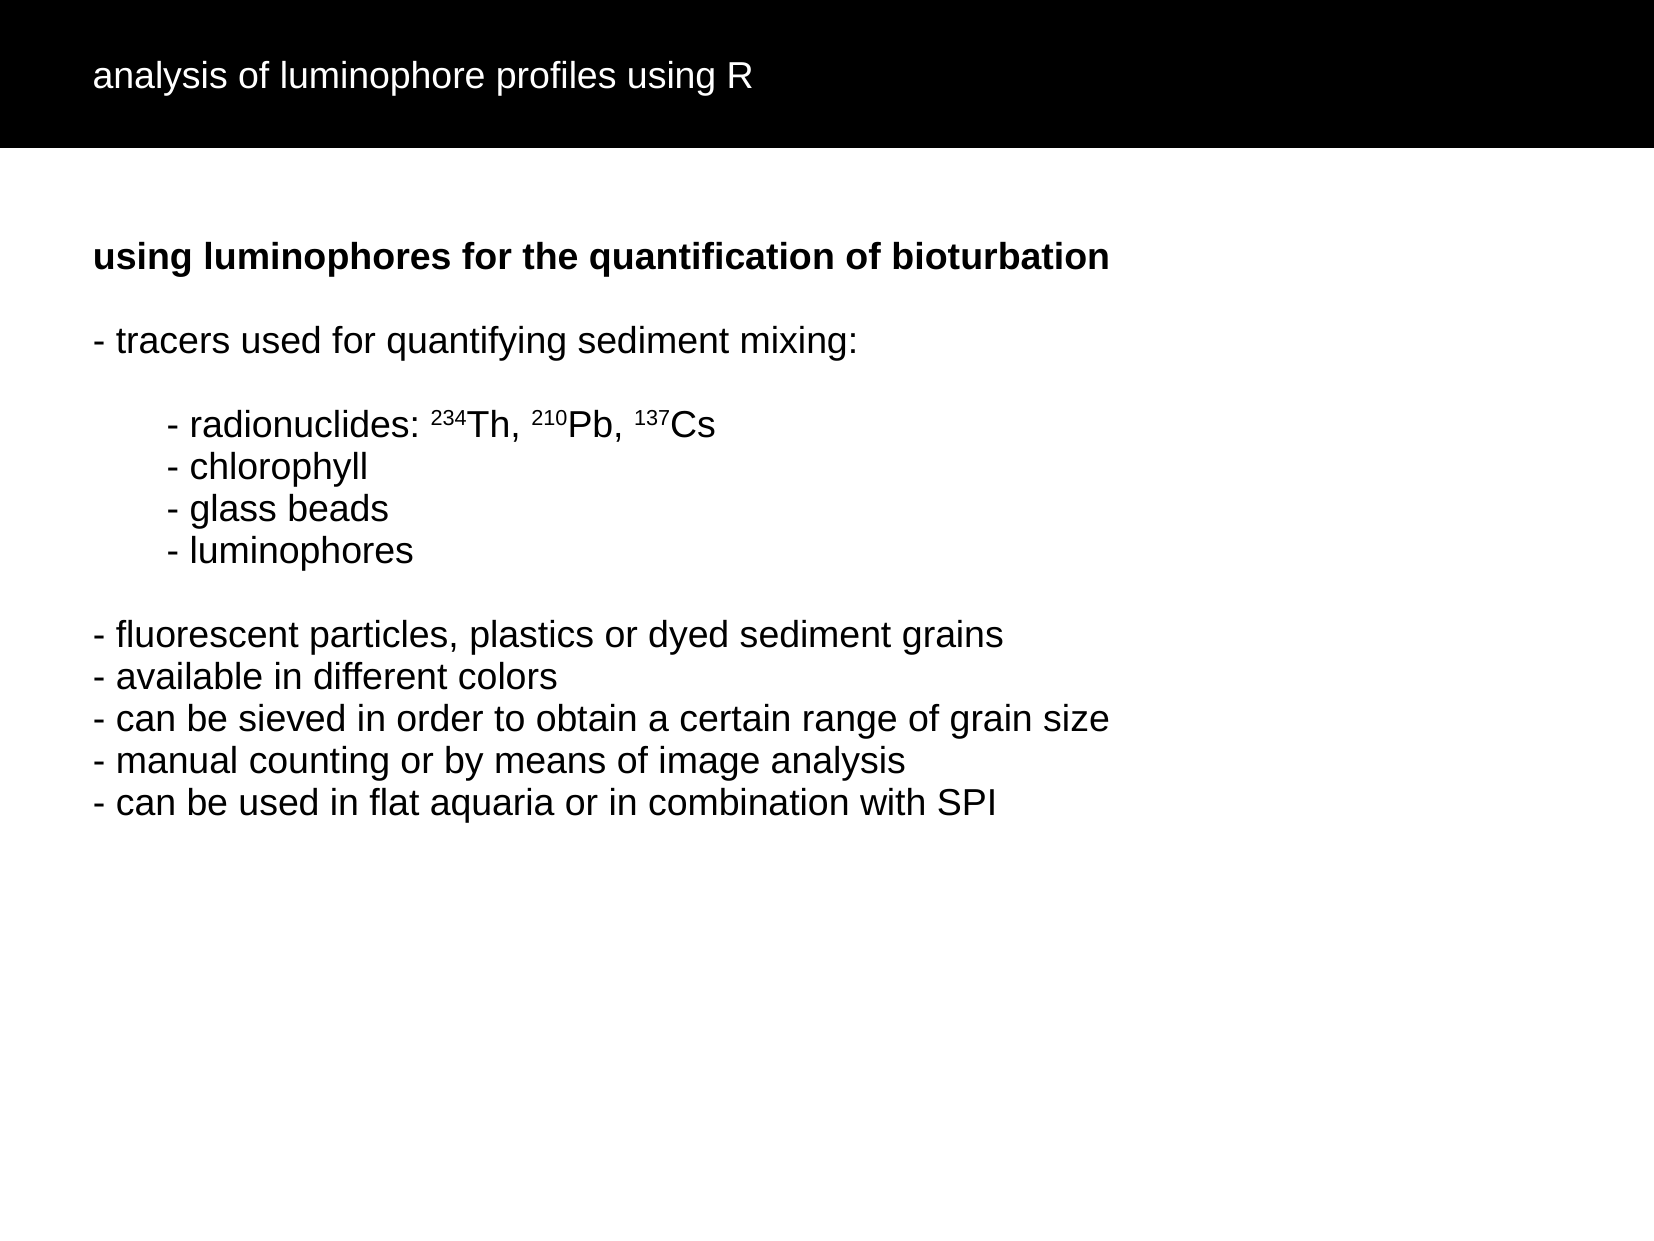

analysis of luminophore profiles using R
using luminophores for the quantification of bioturbation
- tracers used for quantifying sediment mixing:
	- radionuclides: 234Th, 210Pb, 137Cs
	- chlorophyll
	- glass beads
	- luminophores
- fluorescent particles, plastics or dyed sediment grains
- available in different colors
- can be sieved in order to obtain a certain range of grain size
- manual counting or by means of image analysis
- can be used in flat aquaria or in combination with SPI